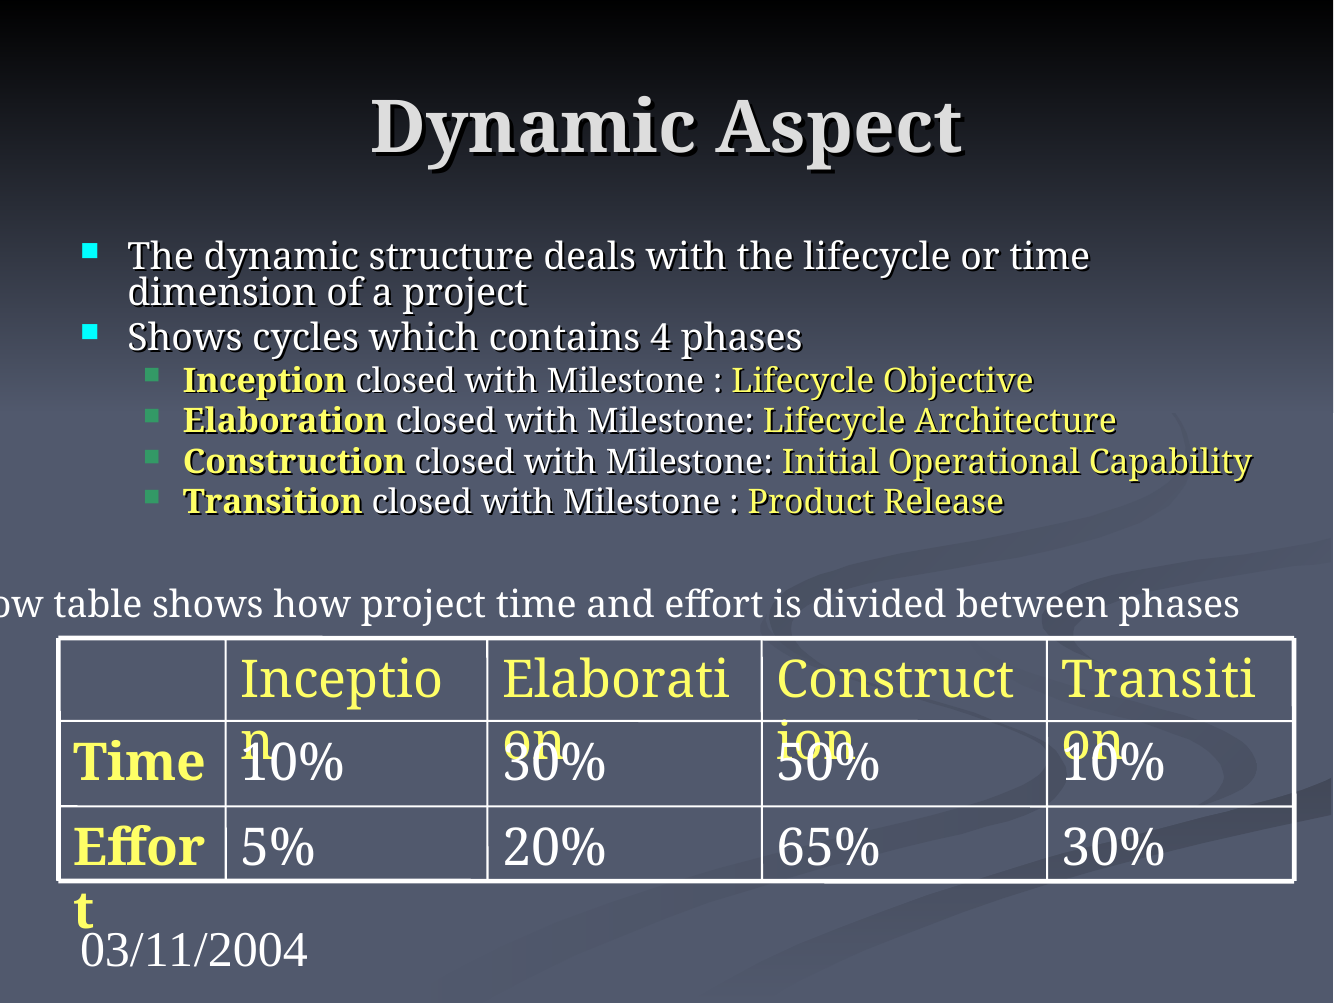

# Dynamic Aspect
The dynamic structure deals with the lifecycle or time dimension of a project
Shows cycles which contains 4 phases
Inception closed with Milestone : Lifecycle Objective
Elaboration closed with Milestone: Lifecycle Architecture
Construction closed with Milestone: Initial Operational Capability
Transition closed with Milestone : Product Release
Below table shows how project time and effort is divided between phases
Inception
Elaboration
Construction
Transition
Time
10%
30%
50%
10%
Effort
5%
20%
65%
30%
03/11/2004